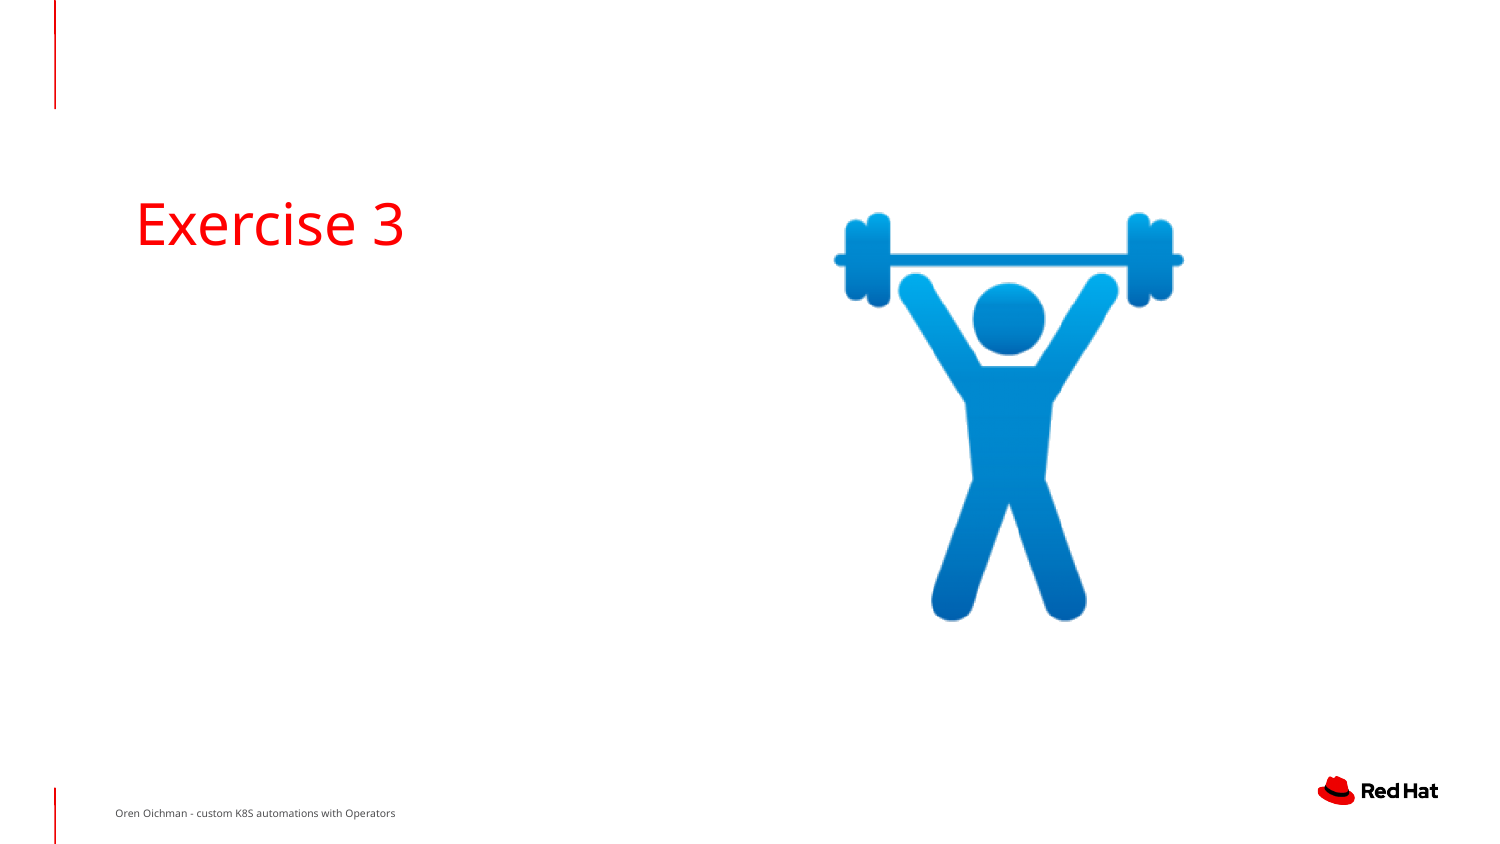

Exercise 3
# Oren Oichman - custom K8S automations with Operators